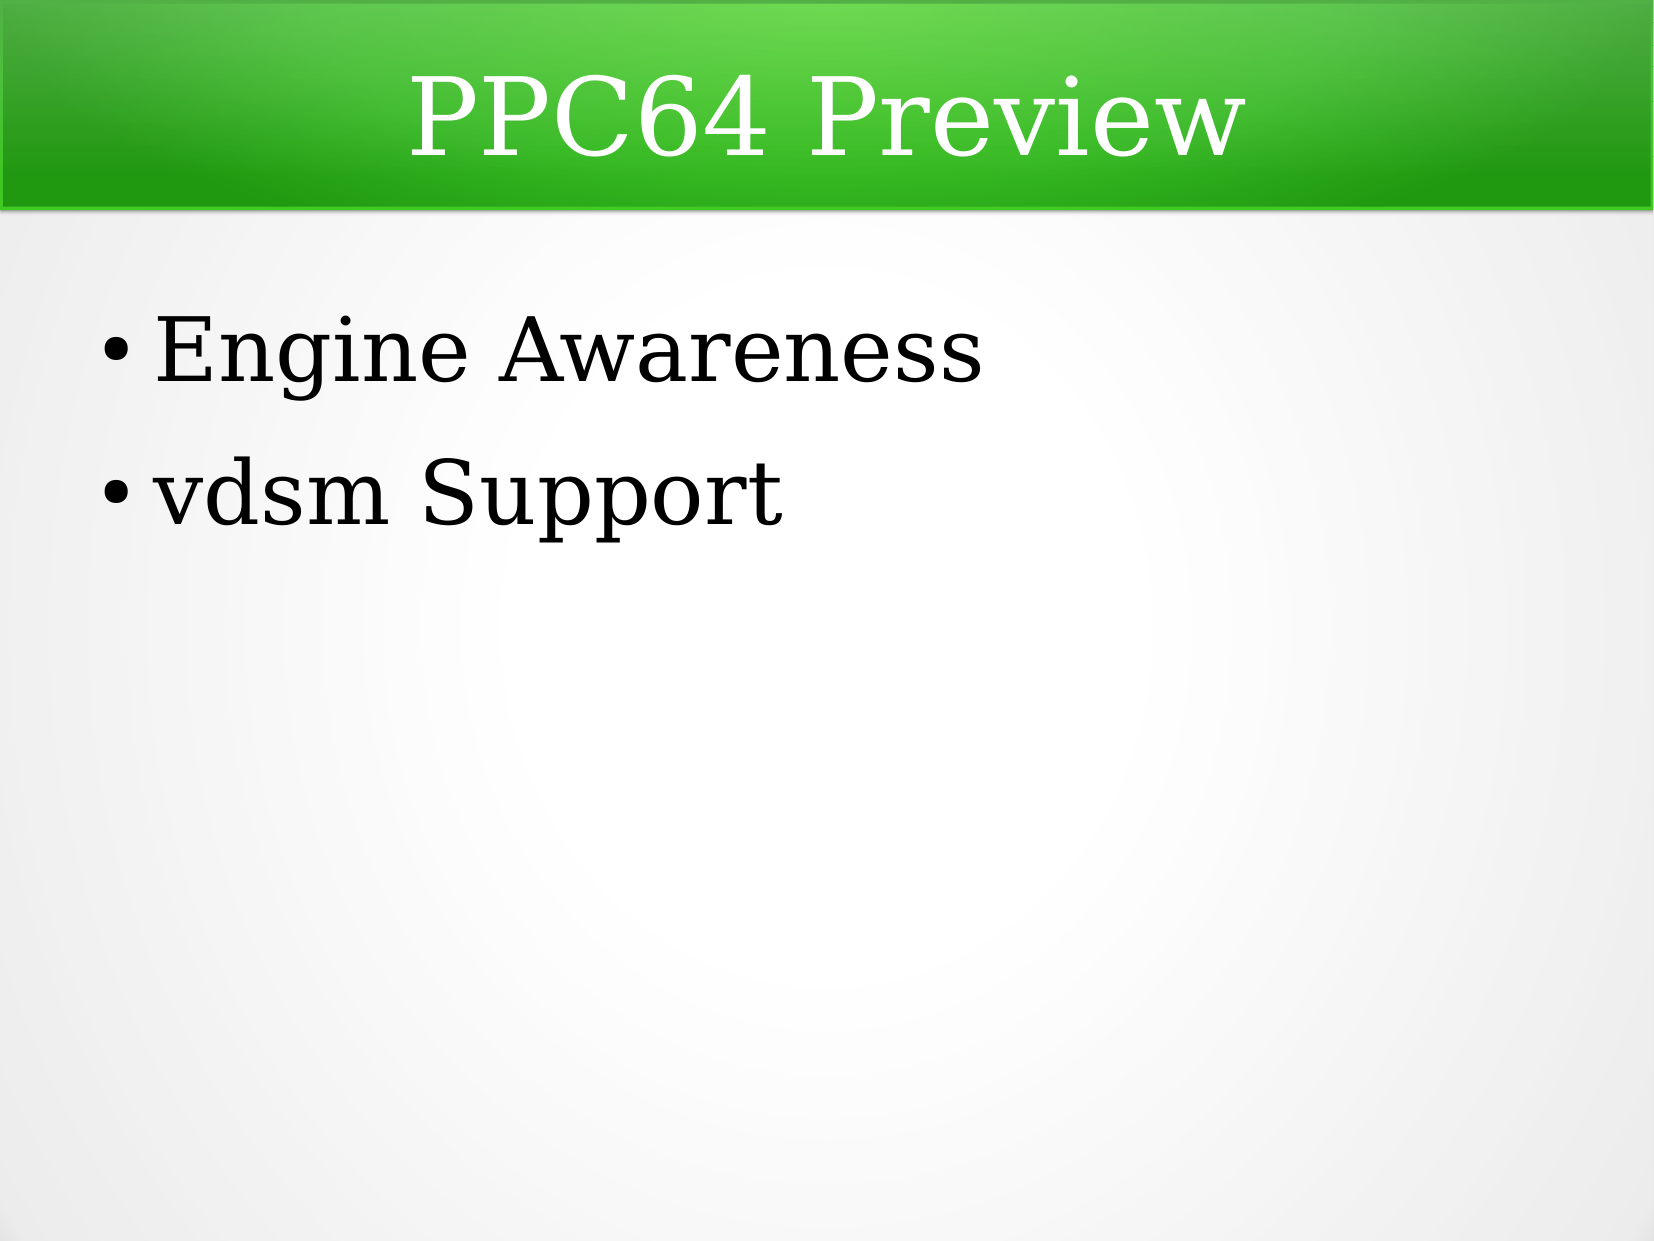

# PPC64 Preview
Engine Awareness
vdsm Support